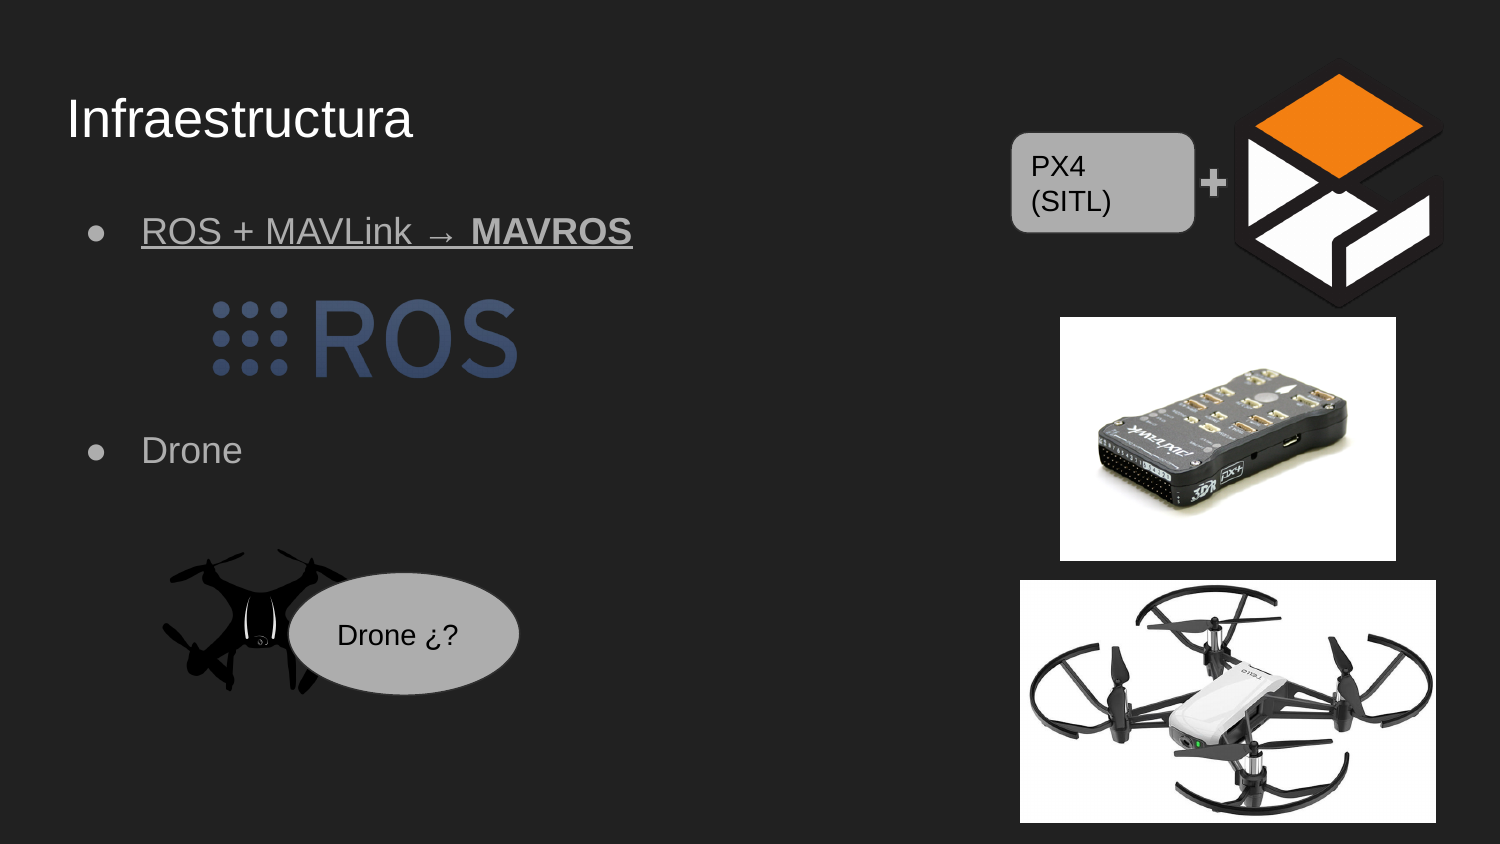

# Infraestructura
PX4 (SITL)
ROS + MAVLink → MAVROS
Drone
Drone ¿?